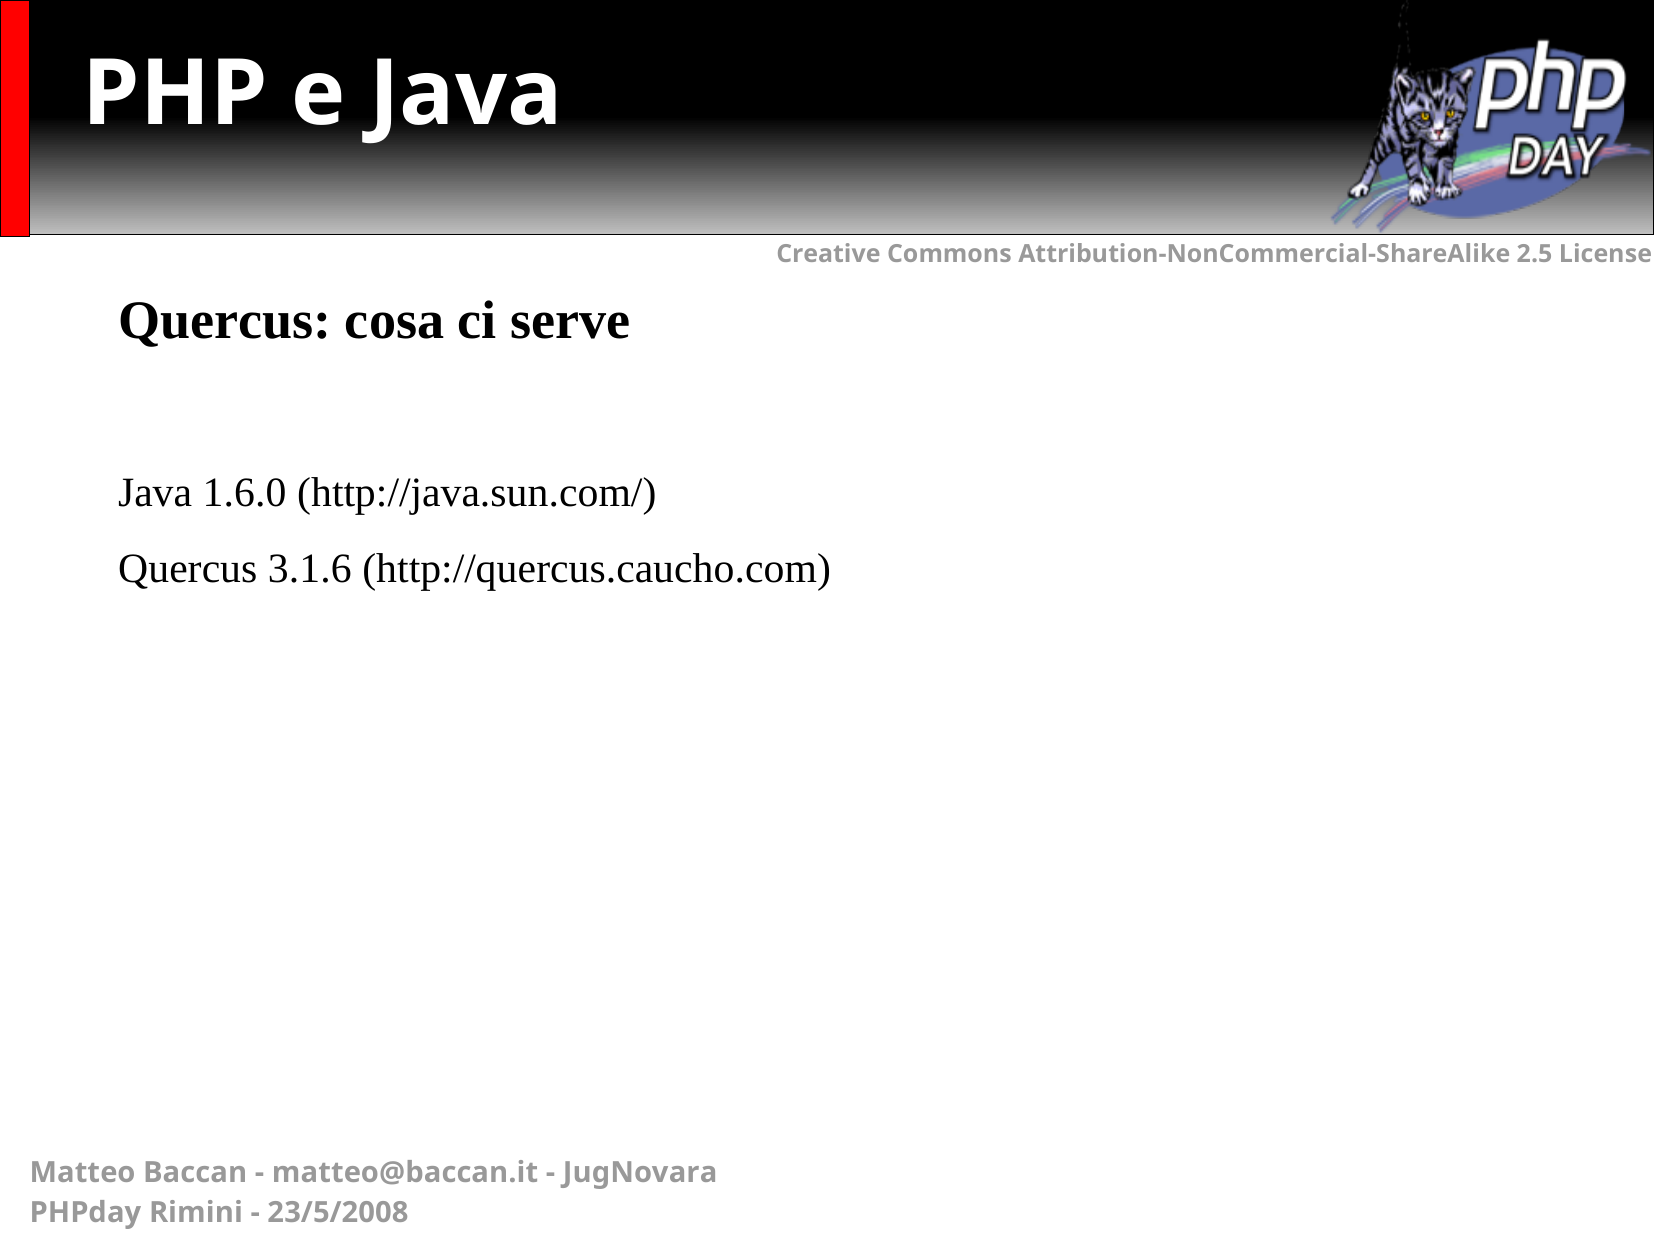

# PHP e Java
Quercus: cosa ci serve
Java 1.6.0 (http://java.sun.com/)
Quercus 3.1.6 (http://quercus.caucho.com)